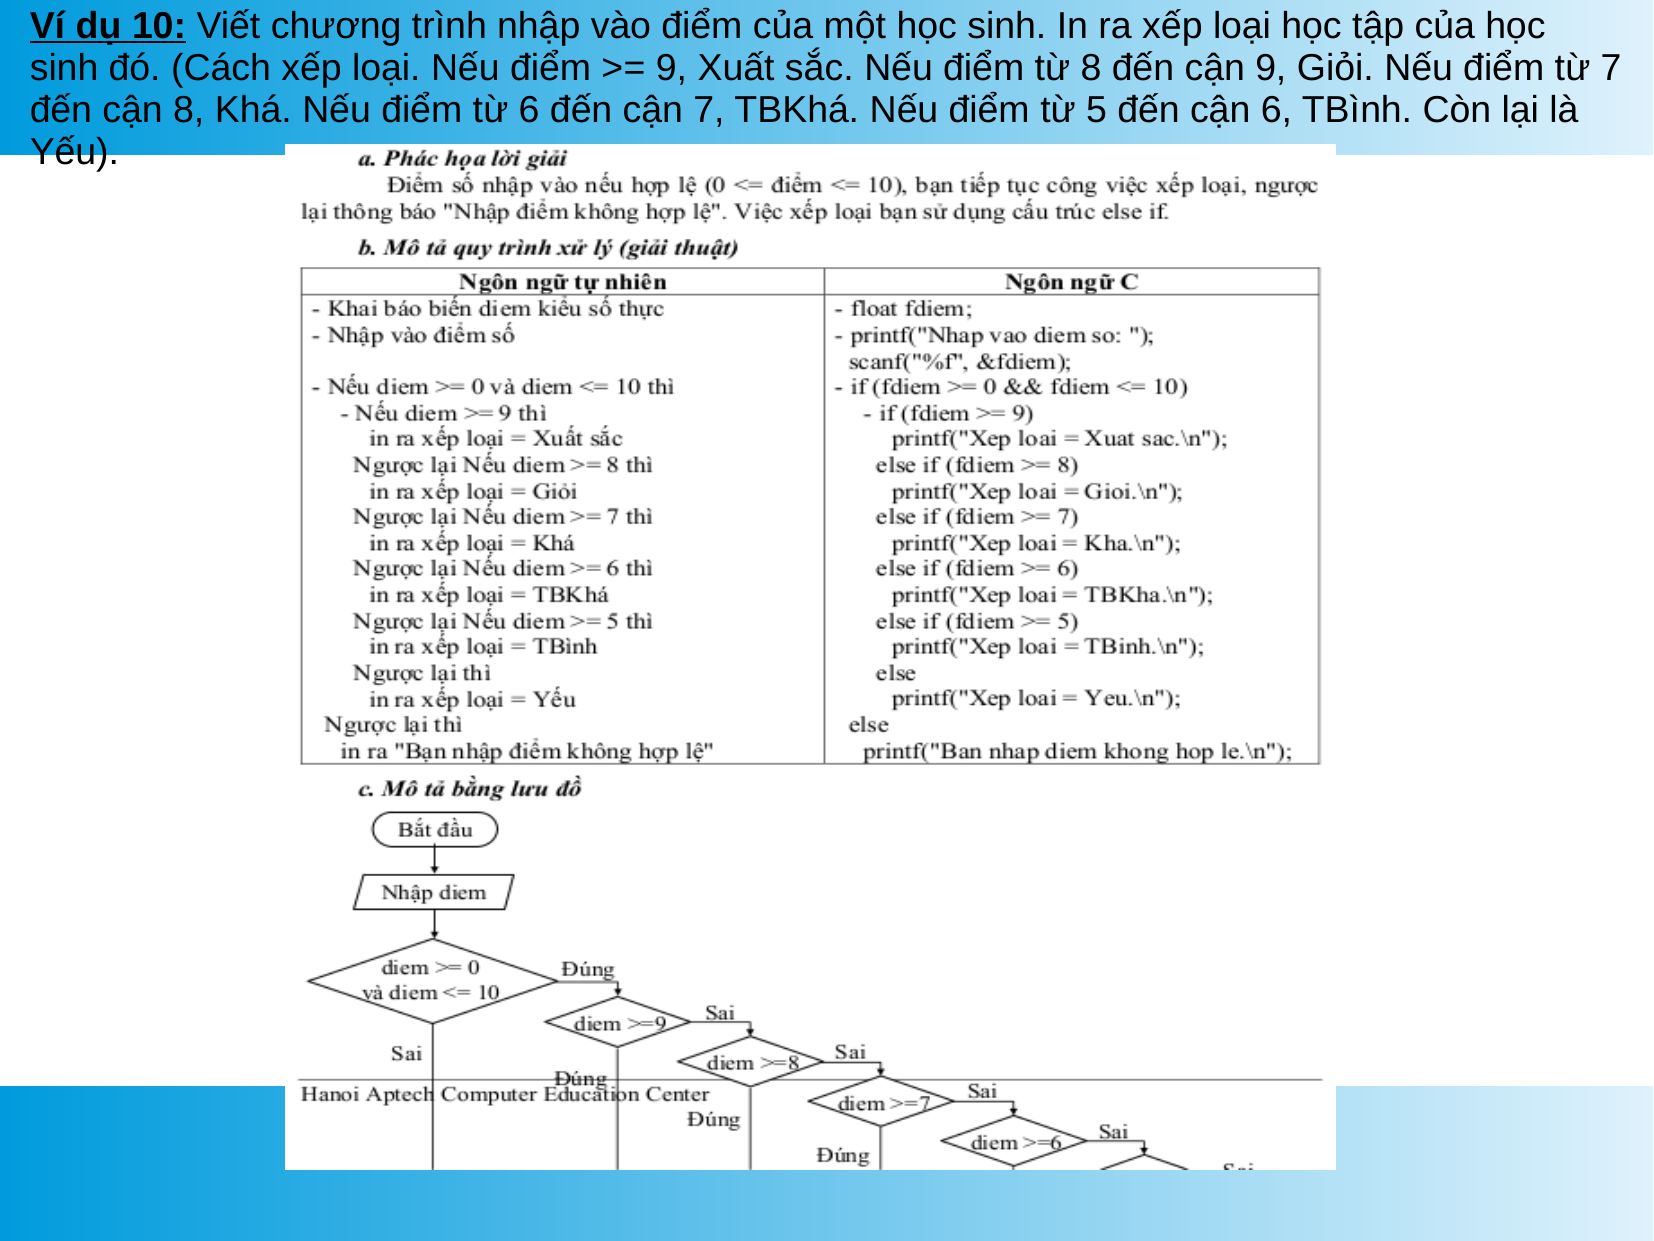

Ví dụ 10: Viết chương trình nhập vào điểm của một học sinh. In ra xếp loại học tập của học
sinh đó. (Cách xếp loại. Nếu điểm >= 9, Xuất sắc. Nếu điểm từ 8 đến cận 9, Giỏi. Nếu điểm từ 7 đến cận 8, Khá. Nếu điểm từ 6 đến cận 7, TBKhá. Nếu điểm từ 5 đến cận 6, TBình. Còn lại là Yếu).